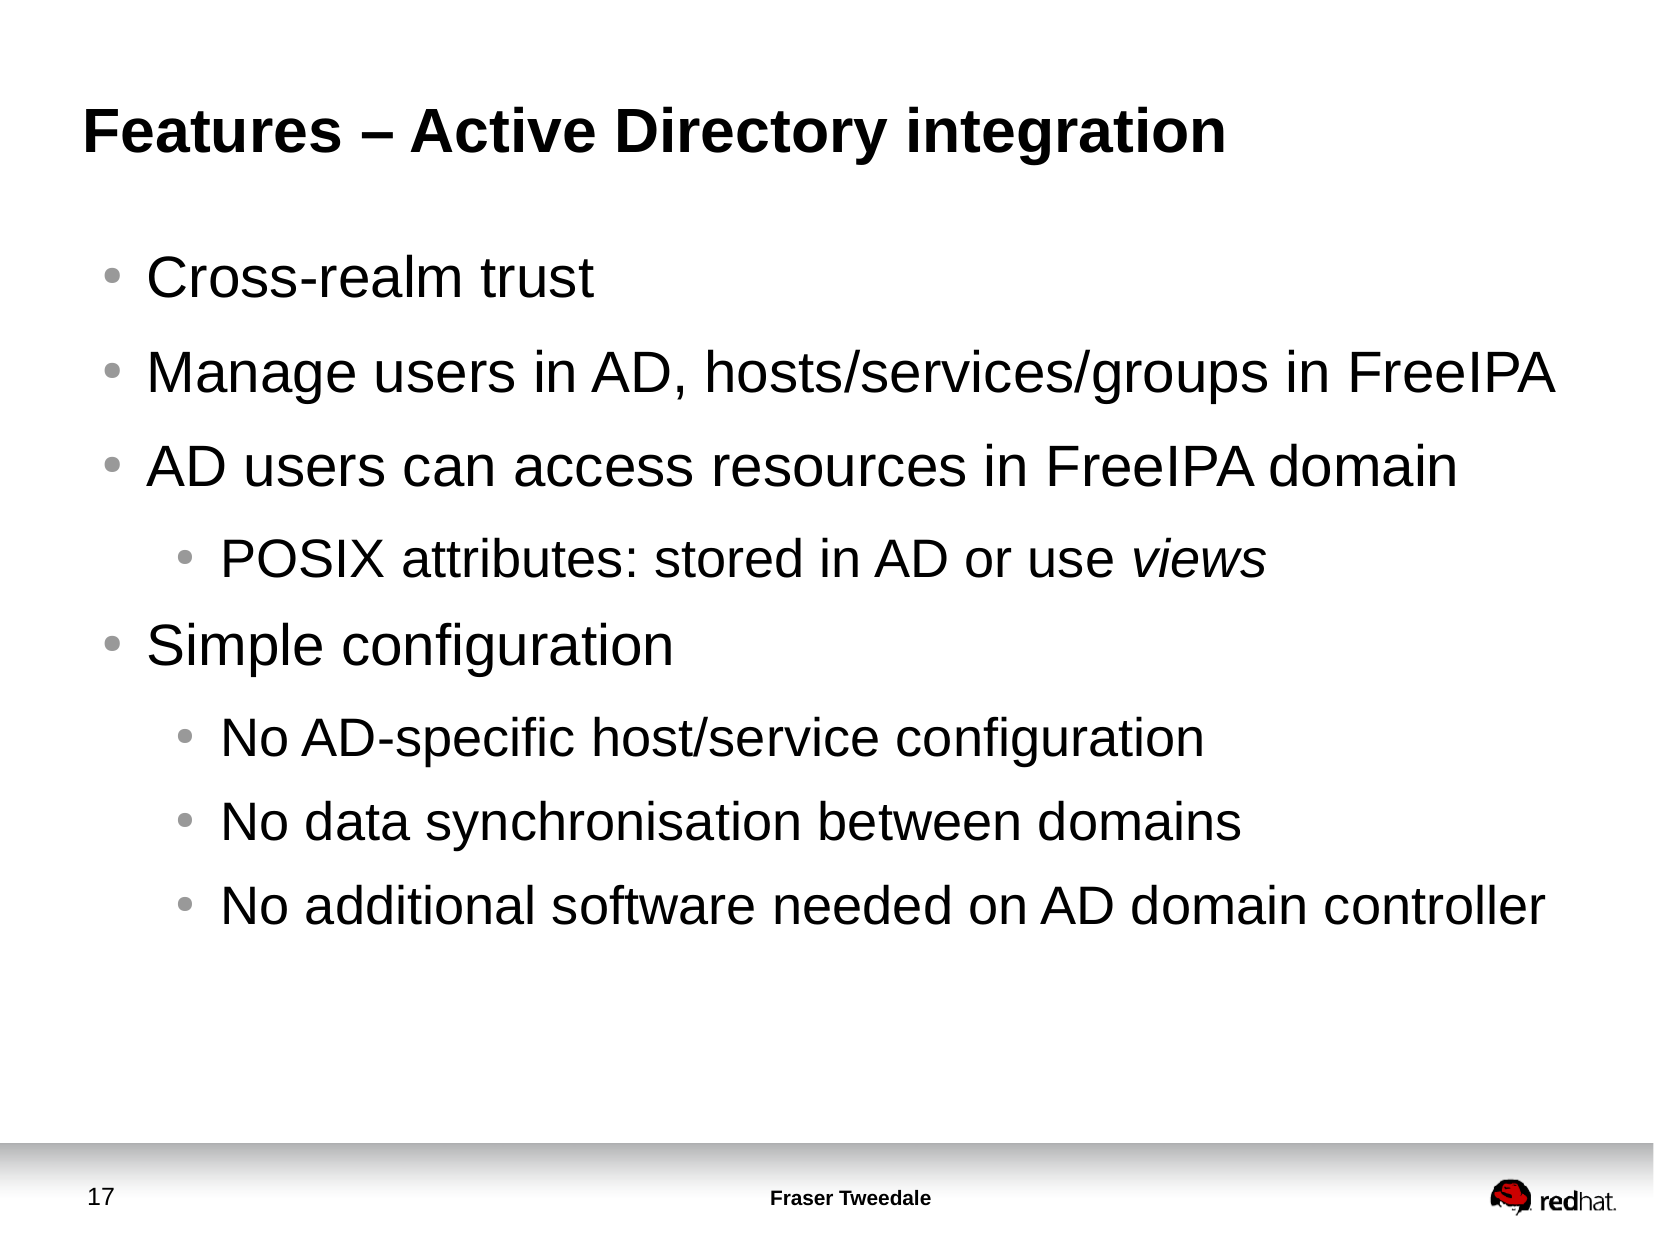

# Features – Active Directory integration
Cross-realm trust
Manage users in AD, hosts/services/groups in FreeIPA
AD users can access resources in FreeIPA domain
POSIX attributes: stored in AD or use views
Simple configuration
No AD-specific host/service configuration
No data synchronisation between domains
No additional software needed on AD domain controller